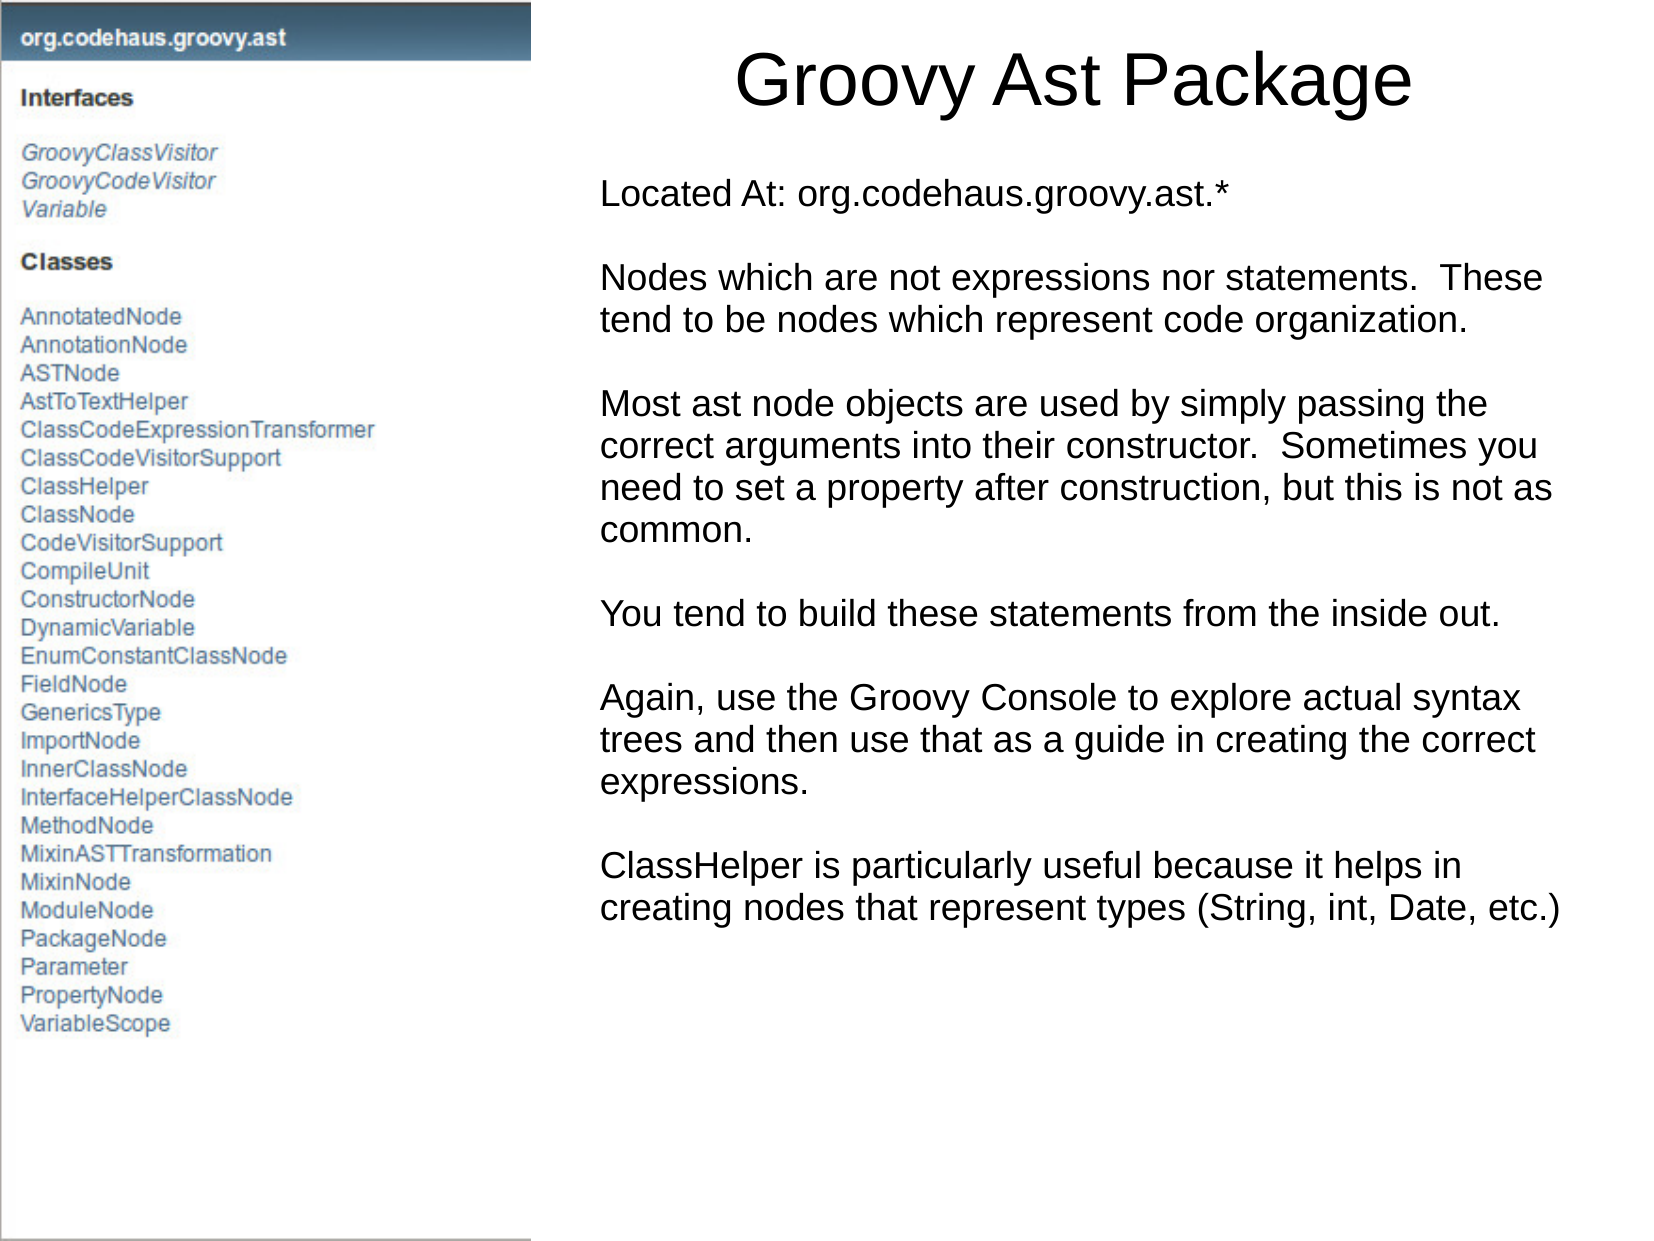

Groovy Ast Package
Located At: org.codehaus.groovy.ast.*
Nodes which are not expressions nor statements. These tend to be nodes which represent code organization.
Most ast node objects are used by simply passing the correct arguments into their constructor. Sometimes you need to set a property after construction, but this is not as common.
You tend to build these statements from the inside out.
Again, use the Groovy Console to explore actual syntax trees and then use that as a guide in creating the correct expressions.
ClassHelper is particularly useful because it helps in creating nodes that represent types (String, int, Date, etc.)